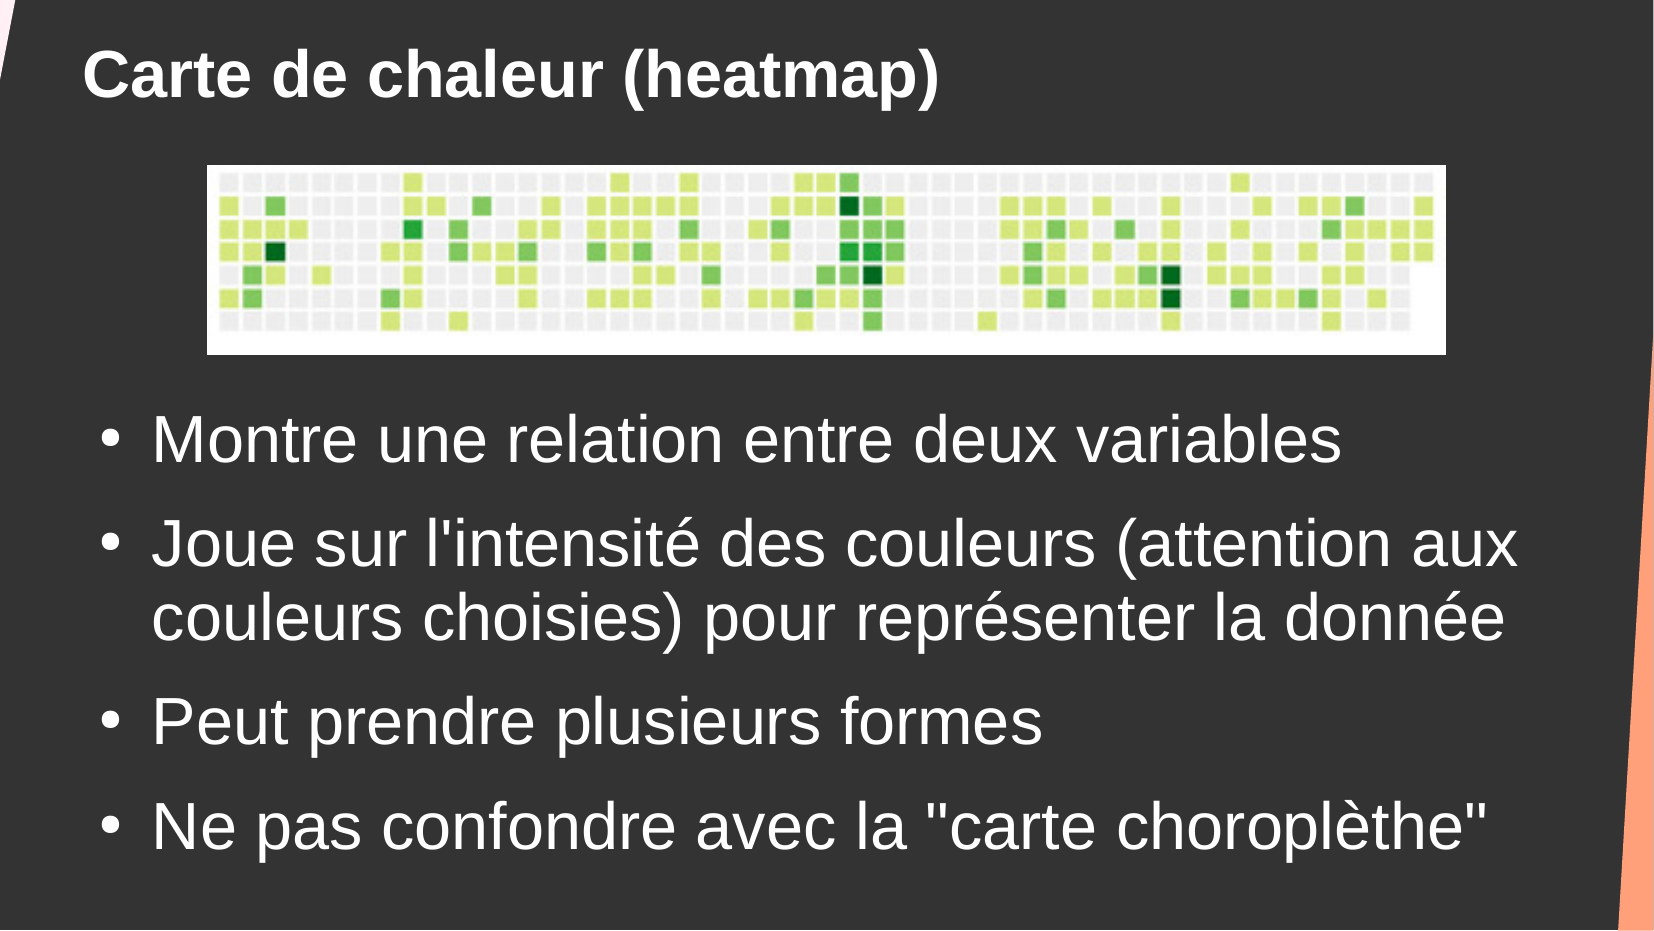

# Carte de chaleur (heatmap)
Montre une relation entre deux variables
Joue sur l'intensité des couleurs (attention aux couleurs choisies) pour représenter la donnée
Peut prendre plusieurs formes
Ne pas confondre avec la "carte choroplèthe"